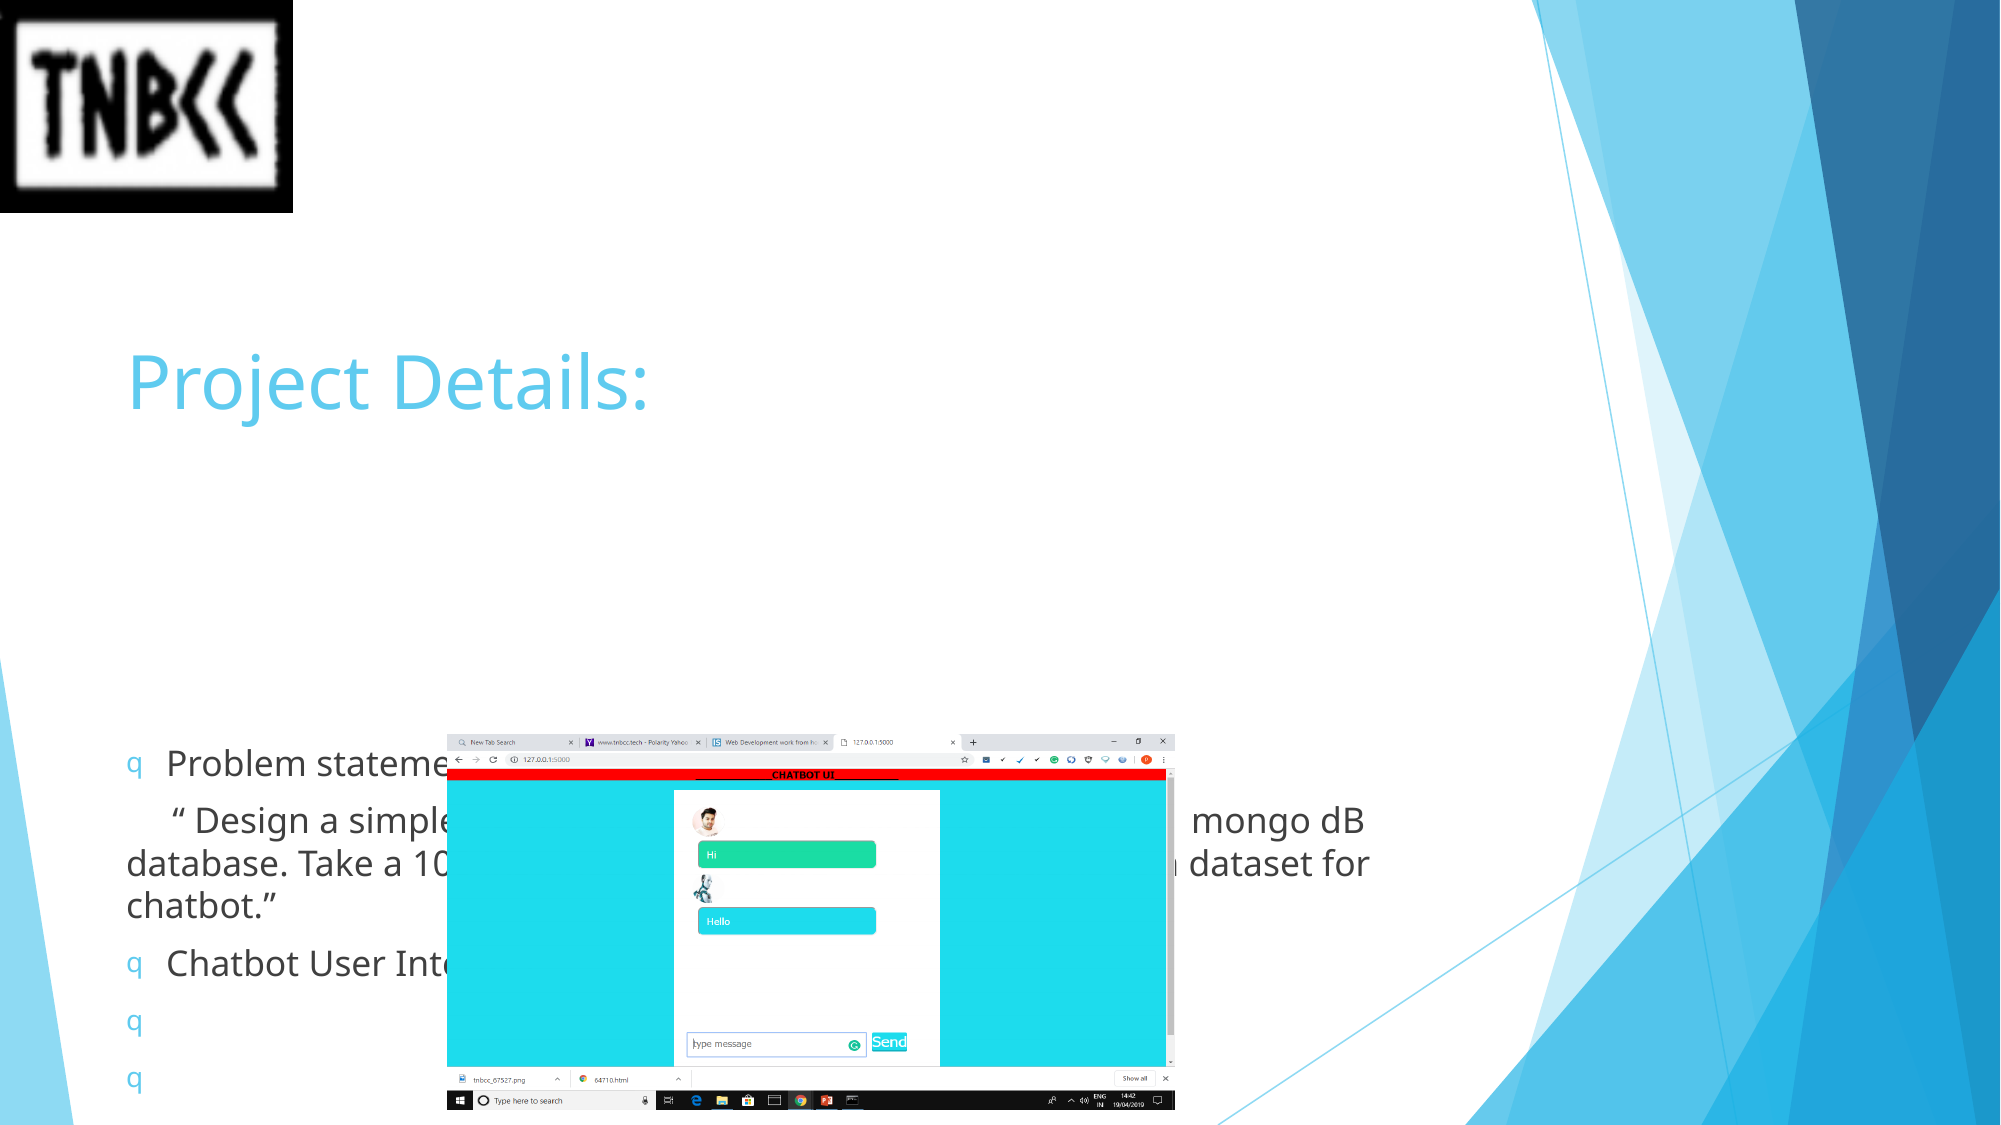

# Project Details:
Problem statement:-
 “ Design a simple web based chatbot application using 	mongo dB database. Take a 100 instances of daily life 	conversations as a dataset for chatbot.”
Chatbot User Interface:-